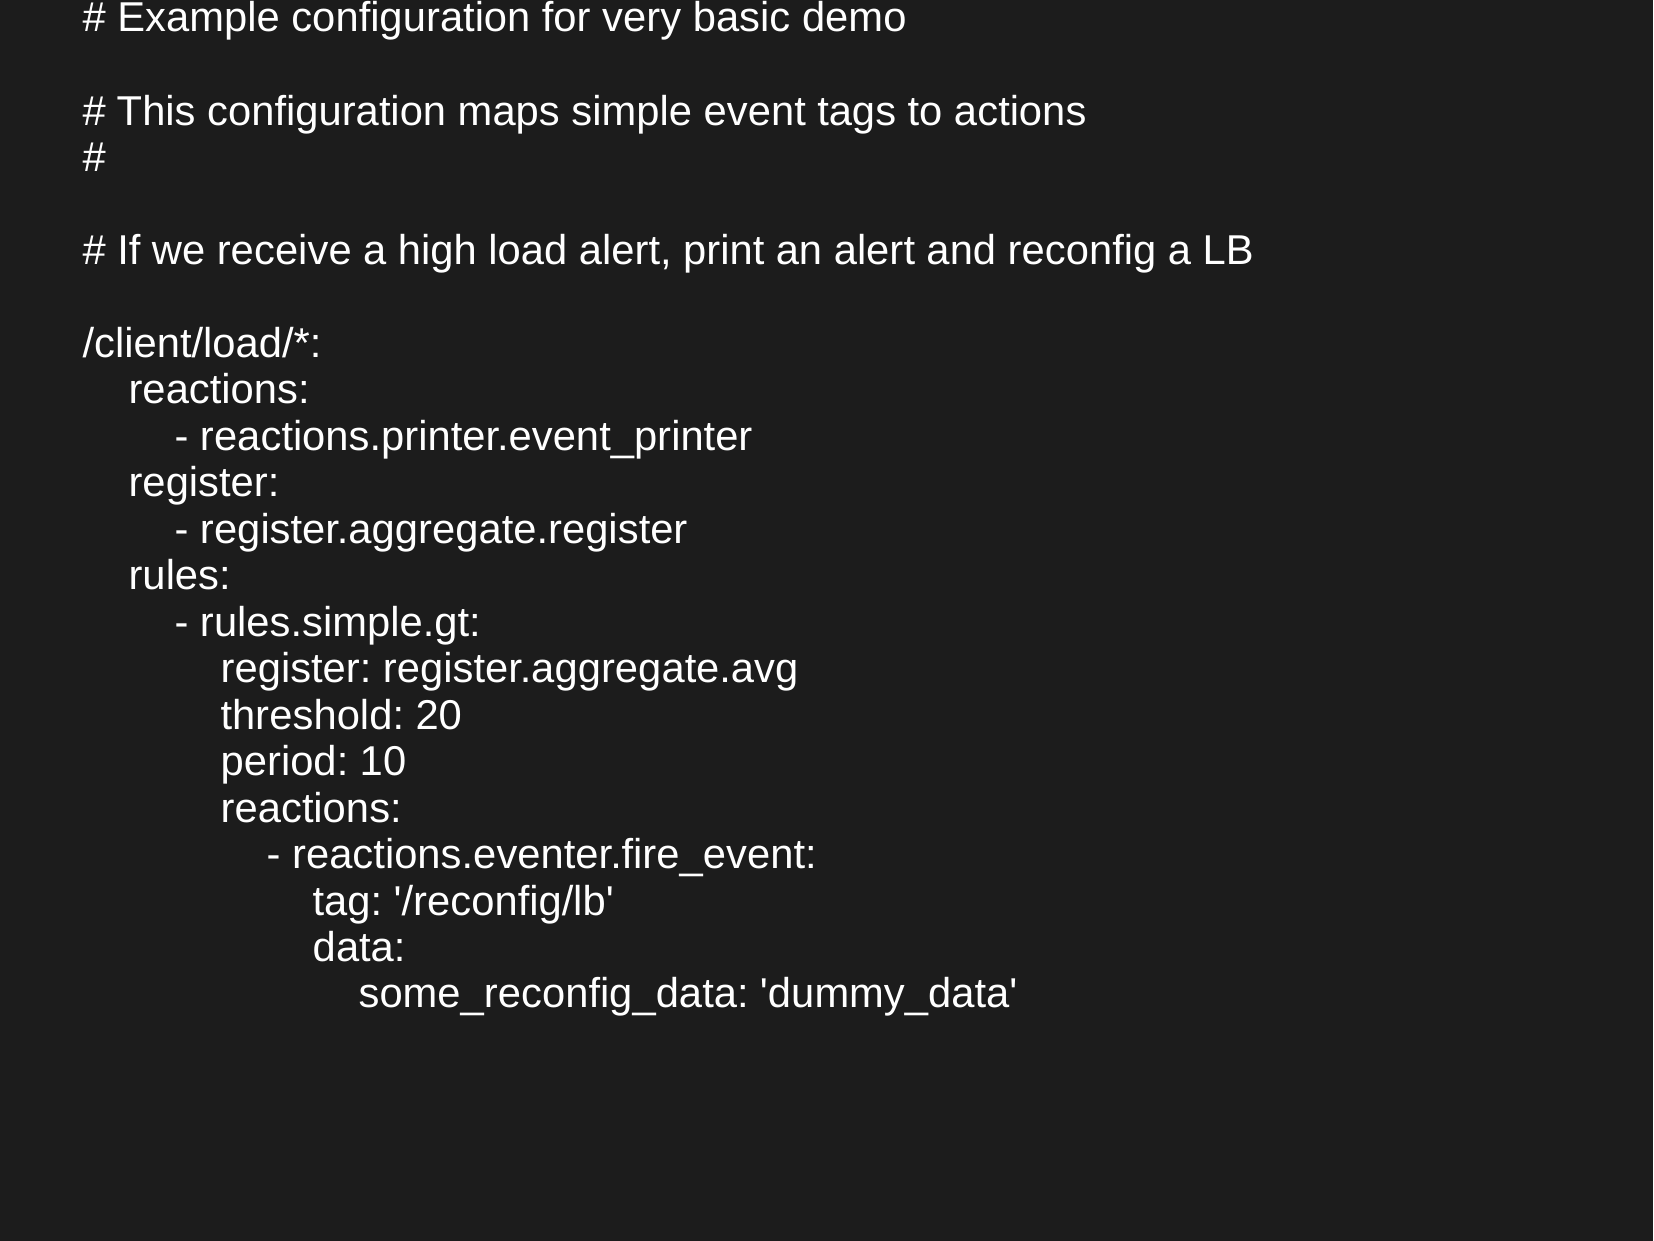

# # Example configuration for very basic demo
# This configuration maps simple event tags to actions
#
# If we receive a high load alert, print an alert and reconfig a LB
/client/load/*:
 reactions:
 - reactions.printer.event_printer
 register:
 - register.aggregate.register
 rules:
 - rules.simple.gt:
 register: register.aggregate.avg
 threshold: 20
 period: 10
 reactions:
 - reactions.eventer.fire_event:
 tag: '/reconfig/lb'
 data:
 some_reconfig_data: 'dummy_data'